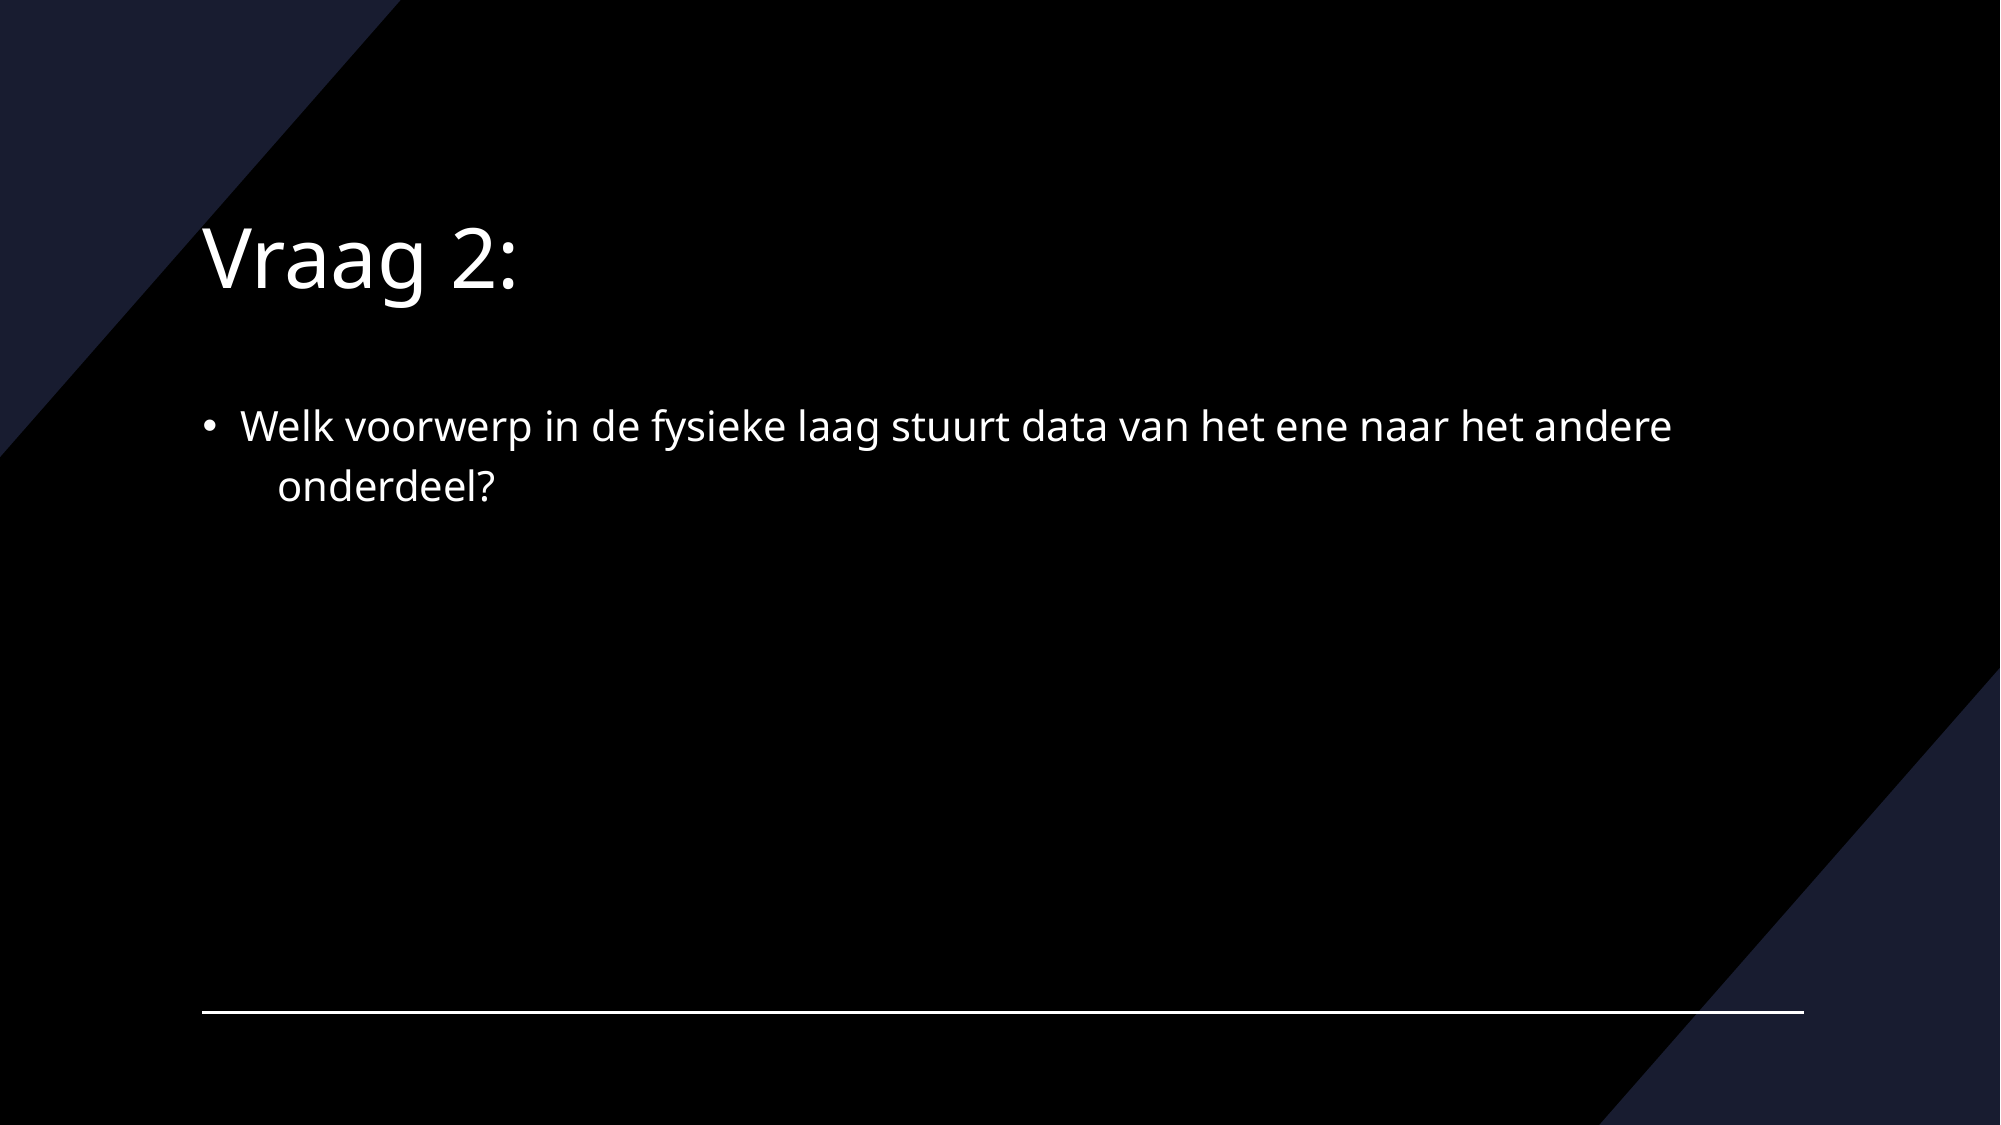

# Vraag 2:
Welk voorwerp in de fysieke laag stuurt data van het ene naar het andere onderdeel?